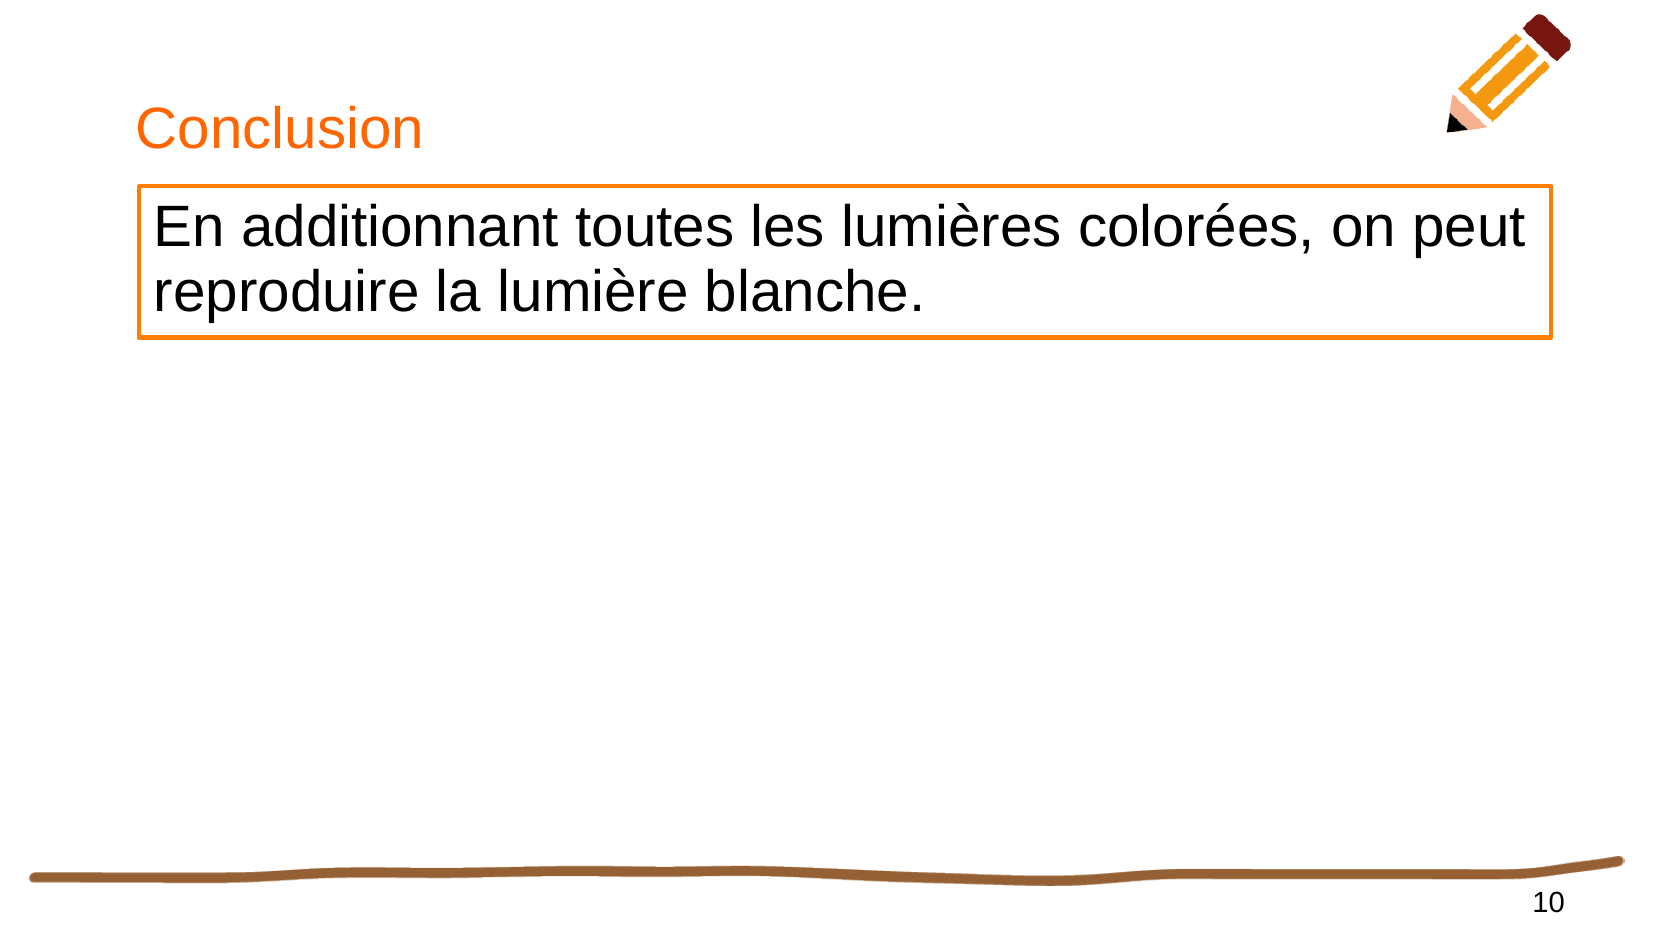

# Conclusion
En additionnant toutes les lumières colorées, on peut reproduire la lumière blanche.
10